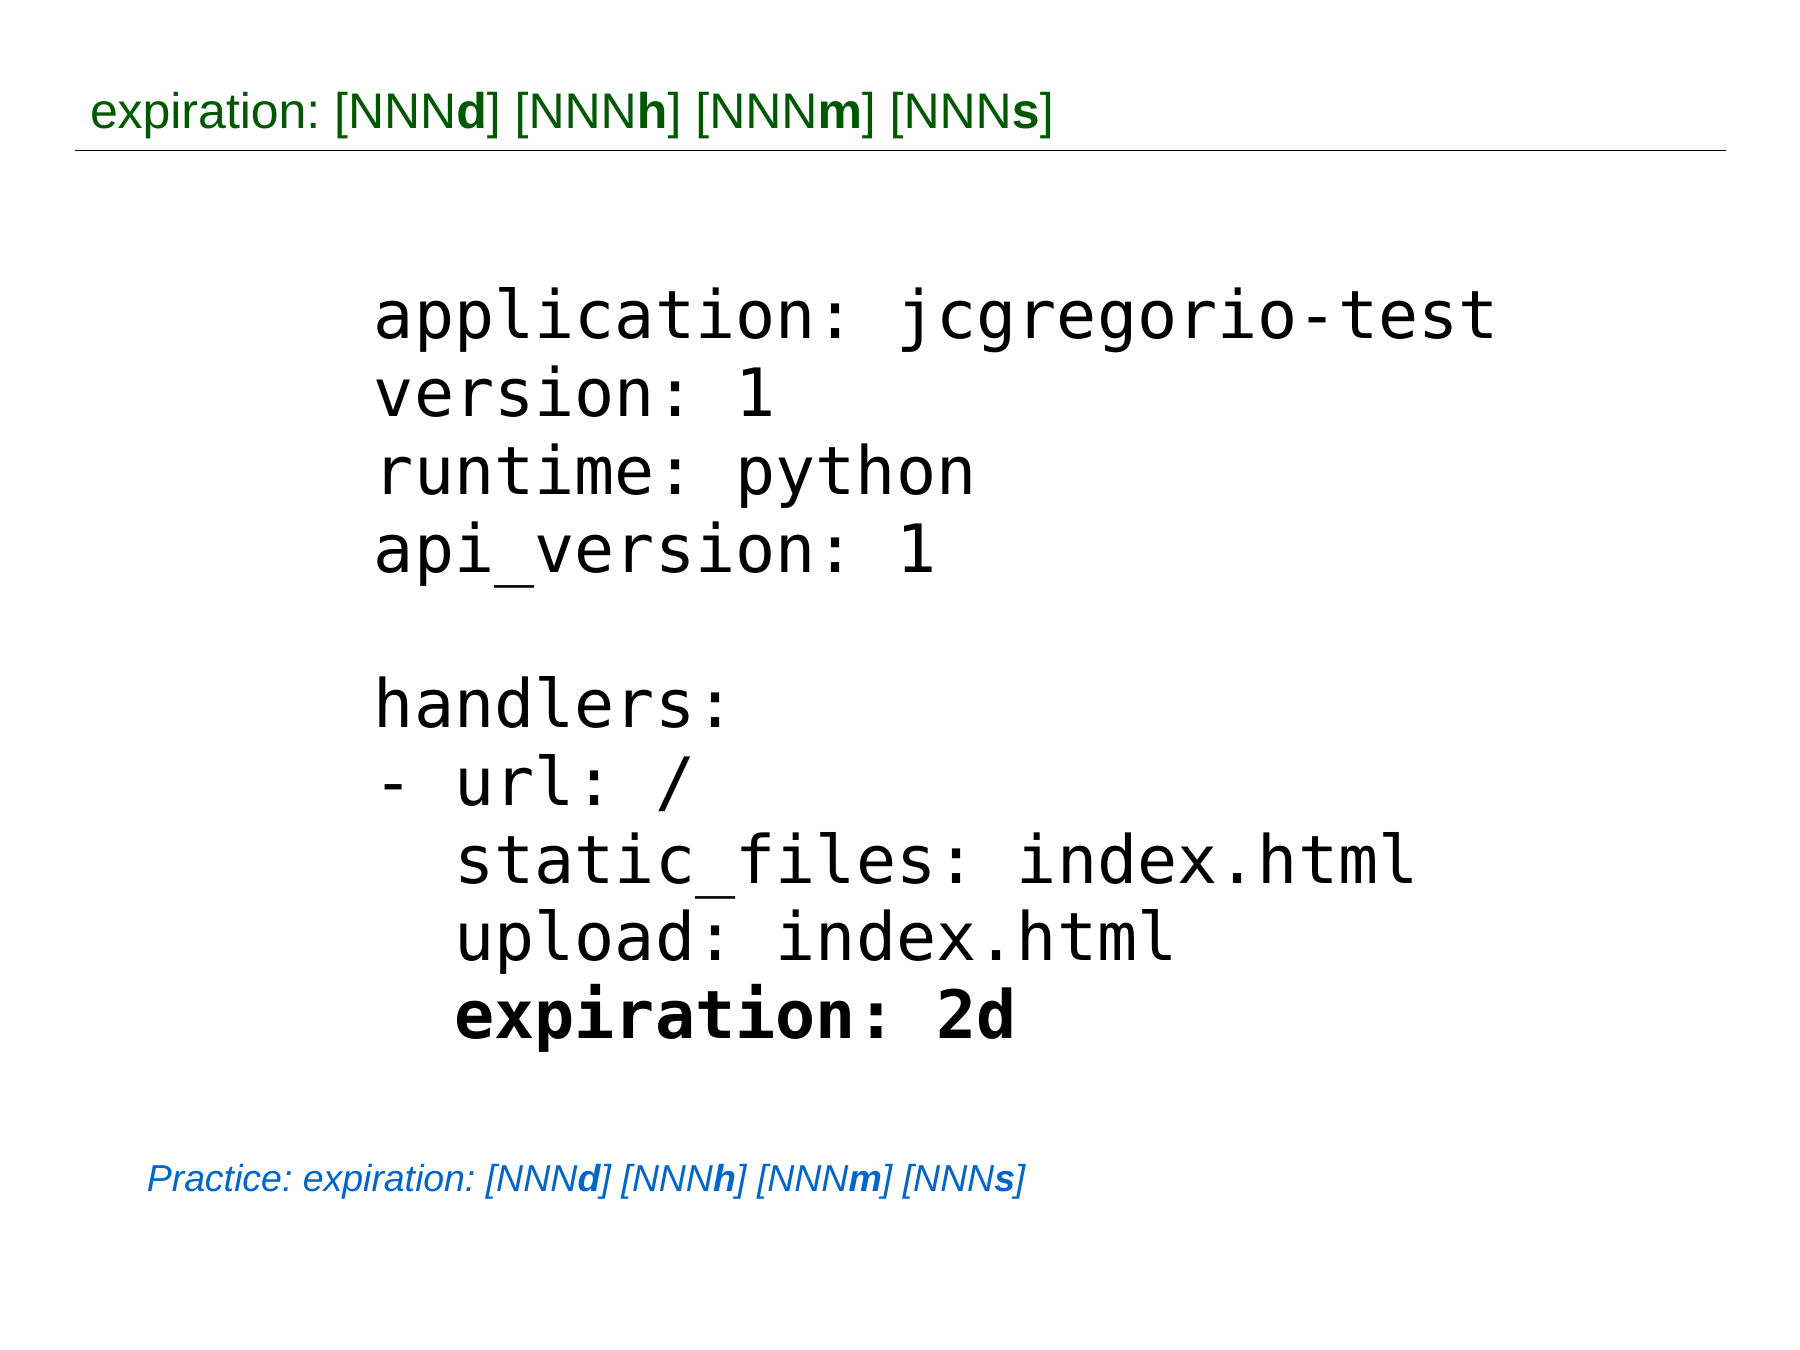

# expiration: [NNNd] [NNNh] [NNNm] [NNNs]
application: jcgregorio-test
version: 1
runtime: python
api_version: 1
handlers:
- url: /
 static_files: index.html
 upload: index.html
 expiration: 2d
Practice: expiration: [NNNd] [NNNh] [NNNm] [NNNs]